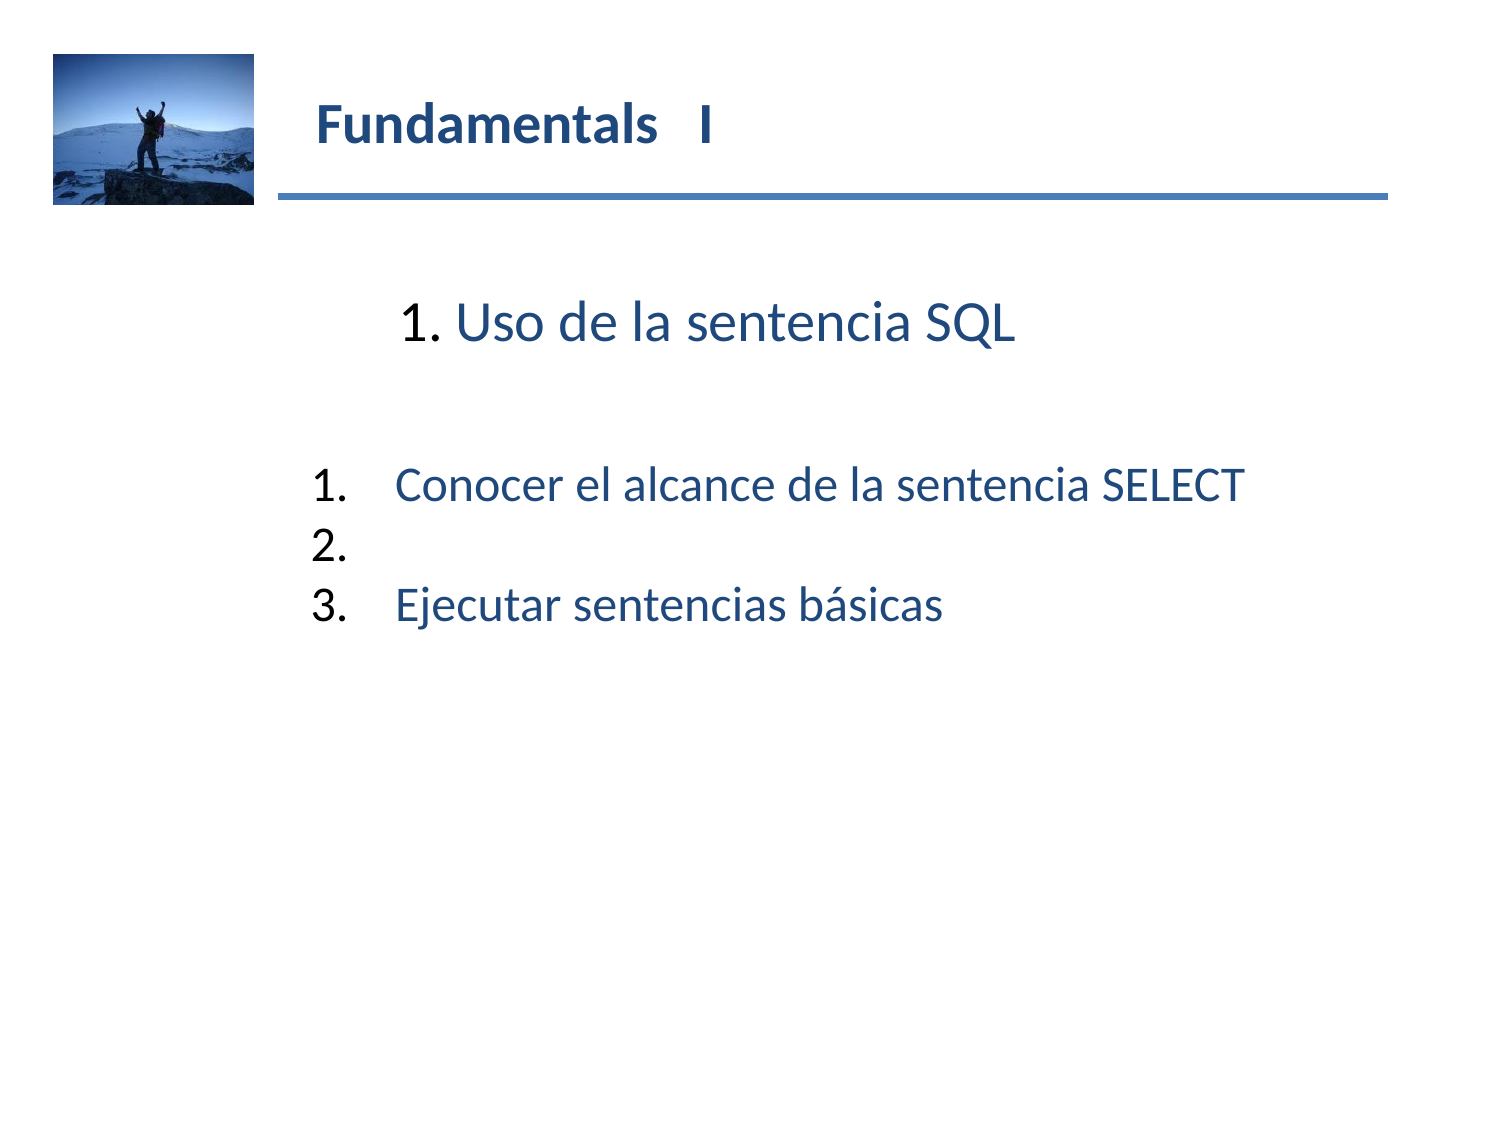

Fundamentals I
Uso de la sentencia SQL
Conocer el alcance de la sentencia SELECT
Ejecutar sentencias básicas